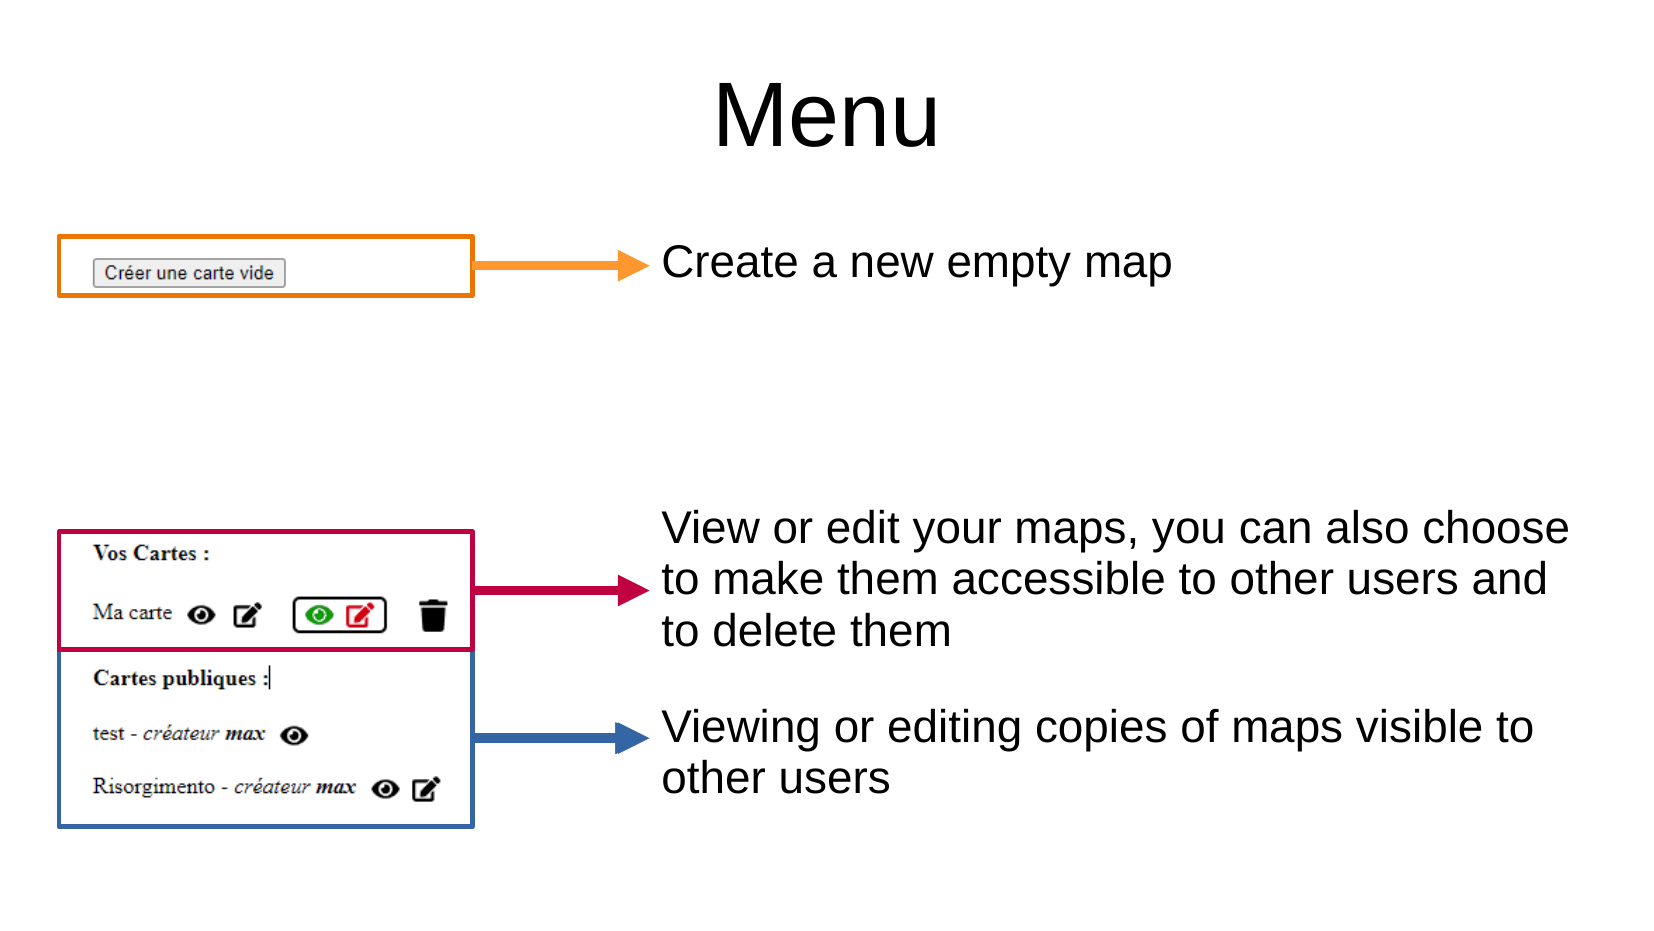

# Menu
Create a new empty map
View or edit your maps, you can also choose to make them accessible to other users and to delete them
Viewing or editing copies of maps visible to other users